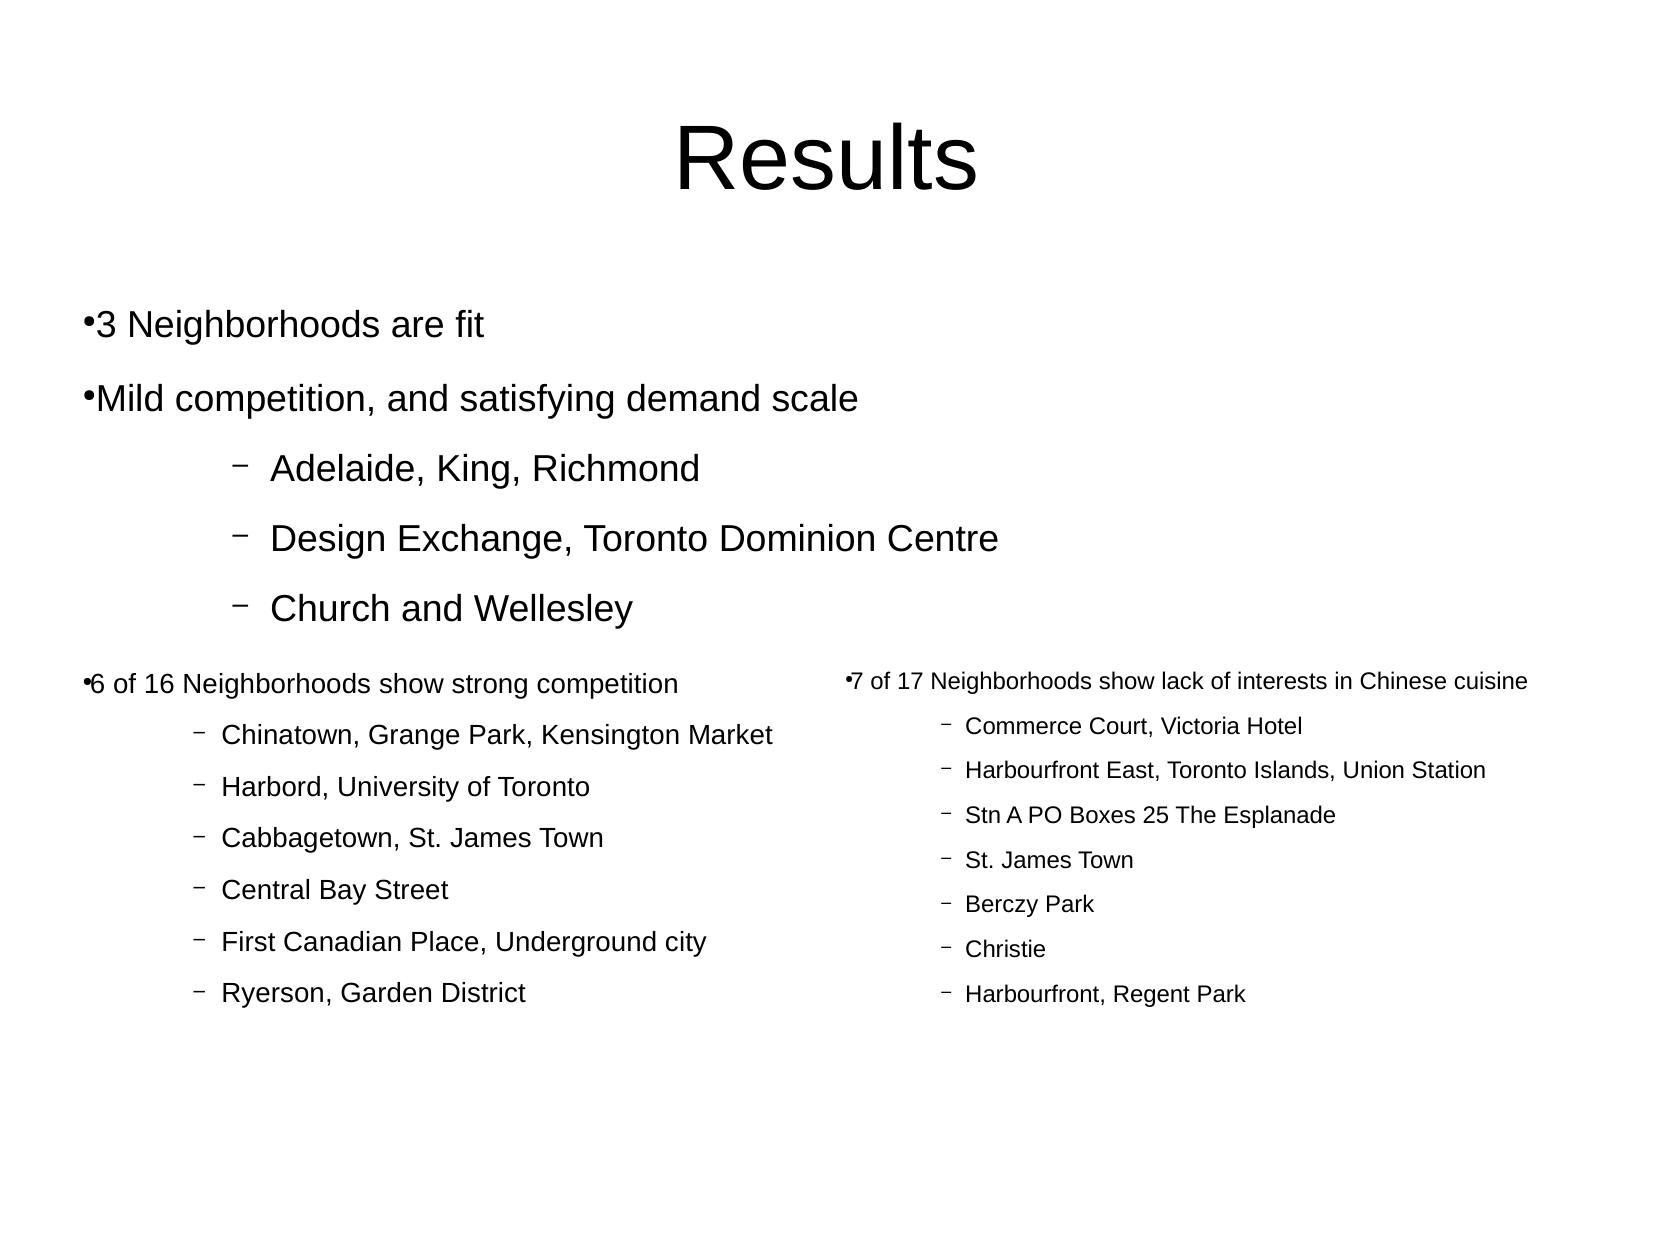

# Results
3 Neighborhoods are fit
Mild competition, and satisfying demand scale
Adelaide, King, Richmond
Design Exchange, Toronto Dominion Centre
Church and Wellesley
6 of 16 Neighborhoods show strong competition
Chinatown, Grange Park, Kensington Market
Harbord, University of Toronto
Cabbagetown, St. James Town
Central Bay Street
First Canadian Place, Underground city
Ryerson, Garden District
7 of 17 Neighborhoods show lack of interests in Chinese cuisine
Commerce Court, Victoria Hotel
Harbourfront East, Toronto Islands, Union Station
Stn A PO Boxes 25 The Esplanade
St. James Town
Berczy Park
Christie
Harbourfront, Regent Park